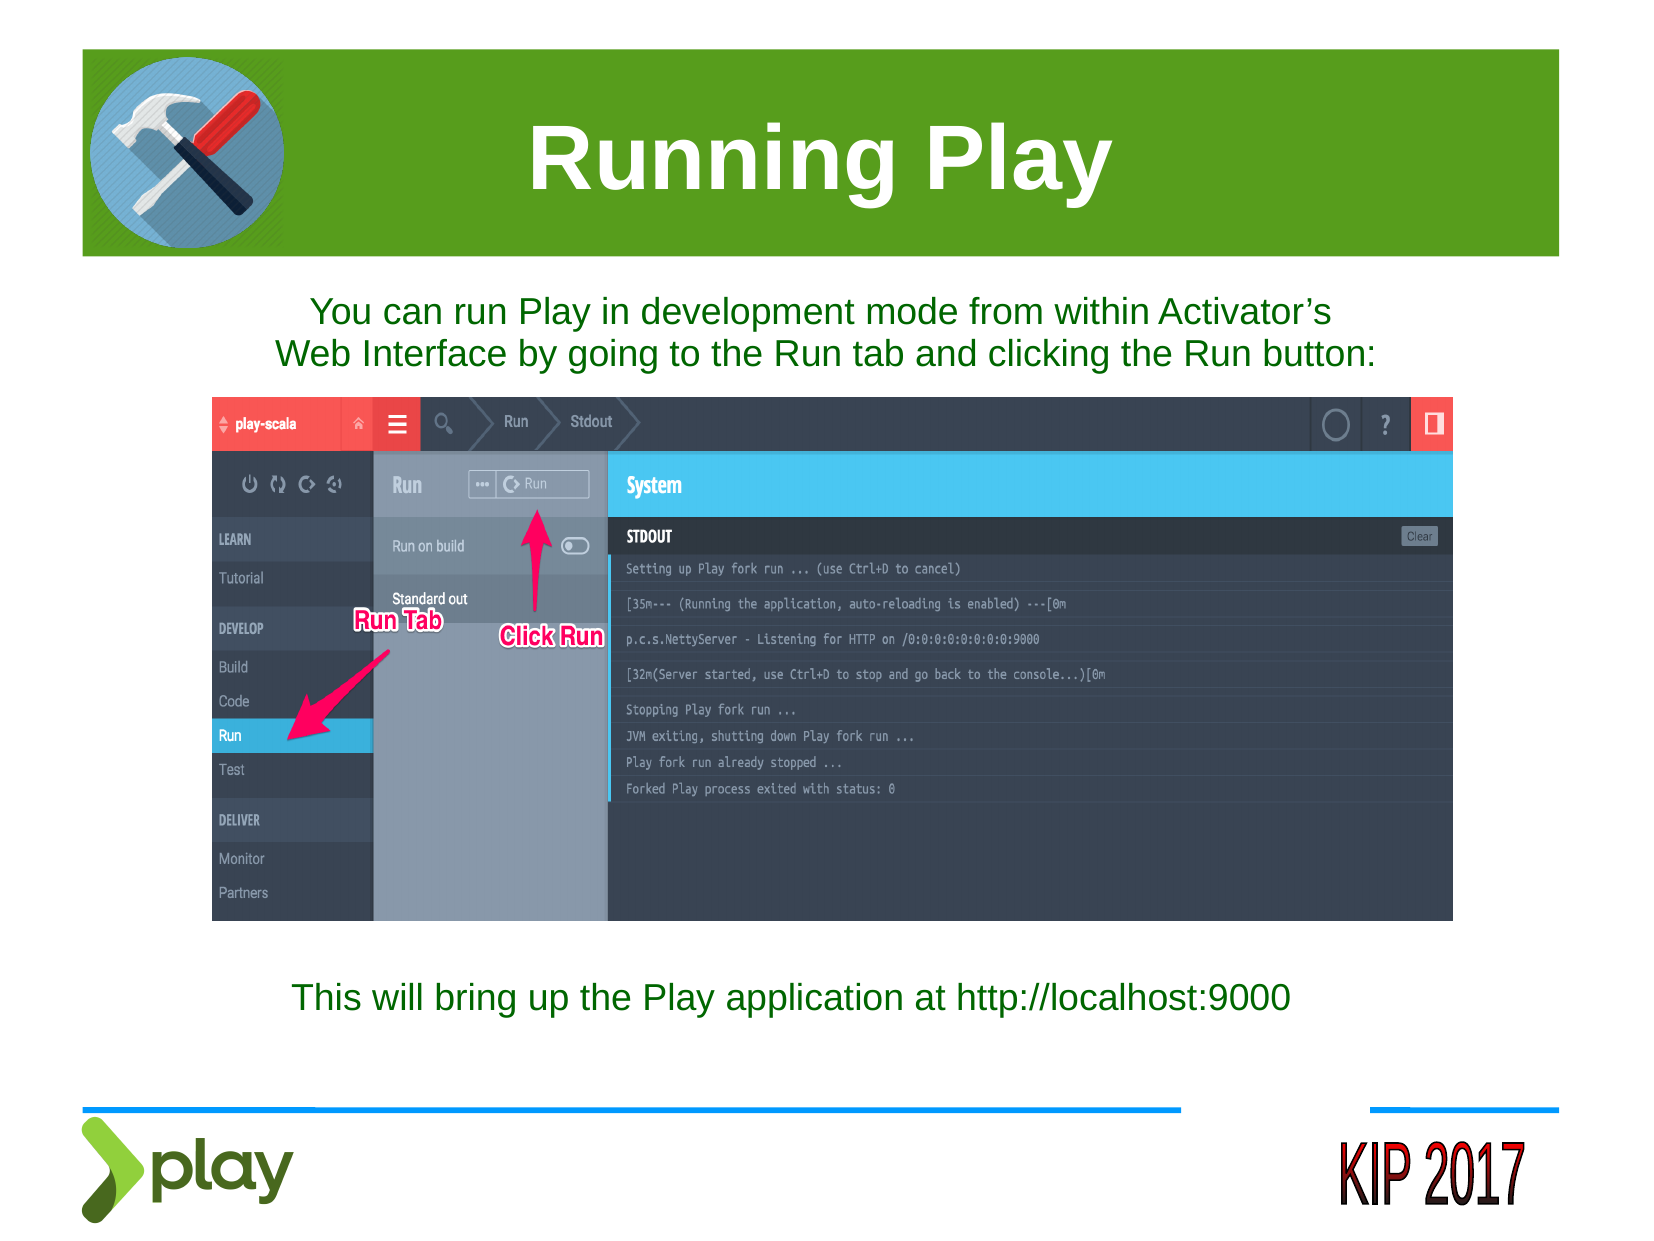

# Running Play
You can run Play in development mode from within Activator’s
 Web Interface by going to the Run tab and clicking the Run button:
This will bring up the Play application at http://localhost:9000